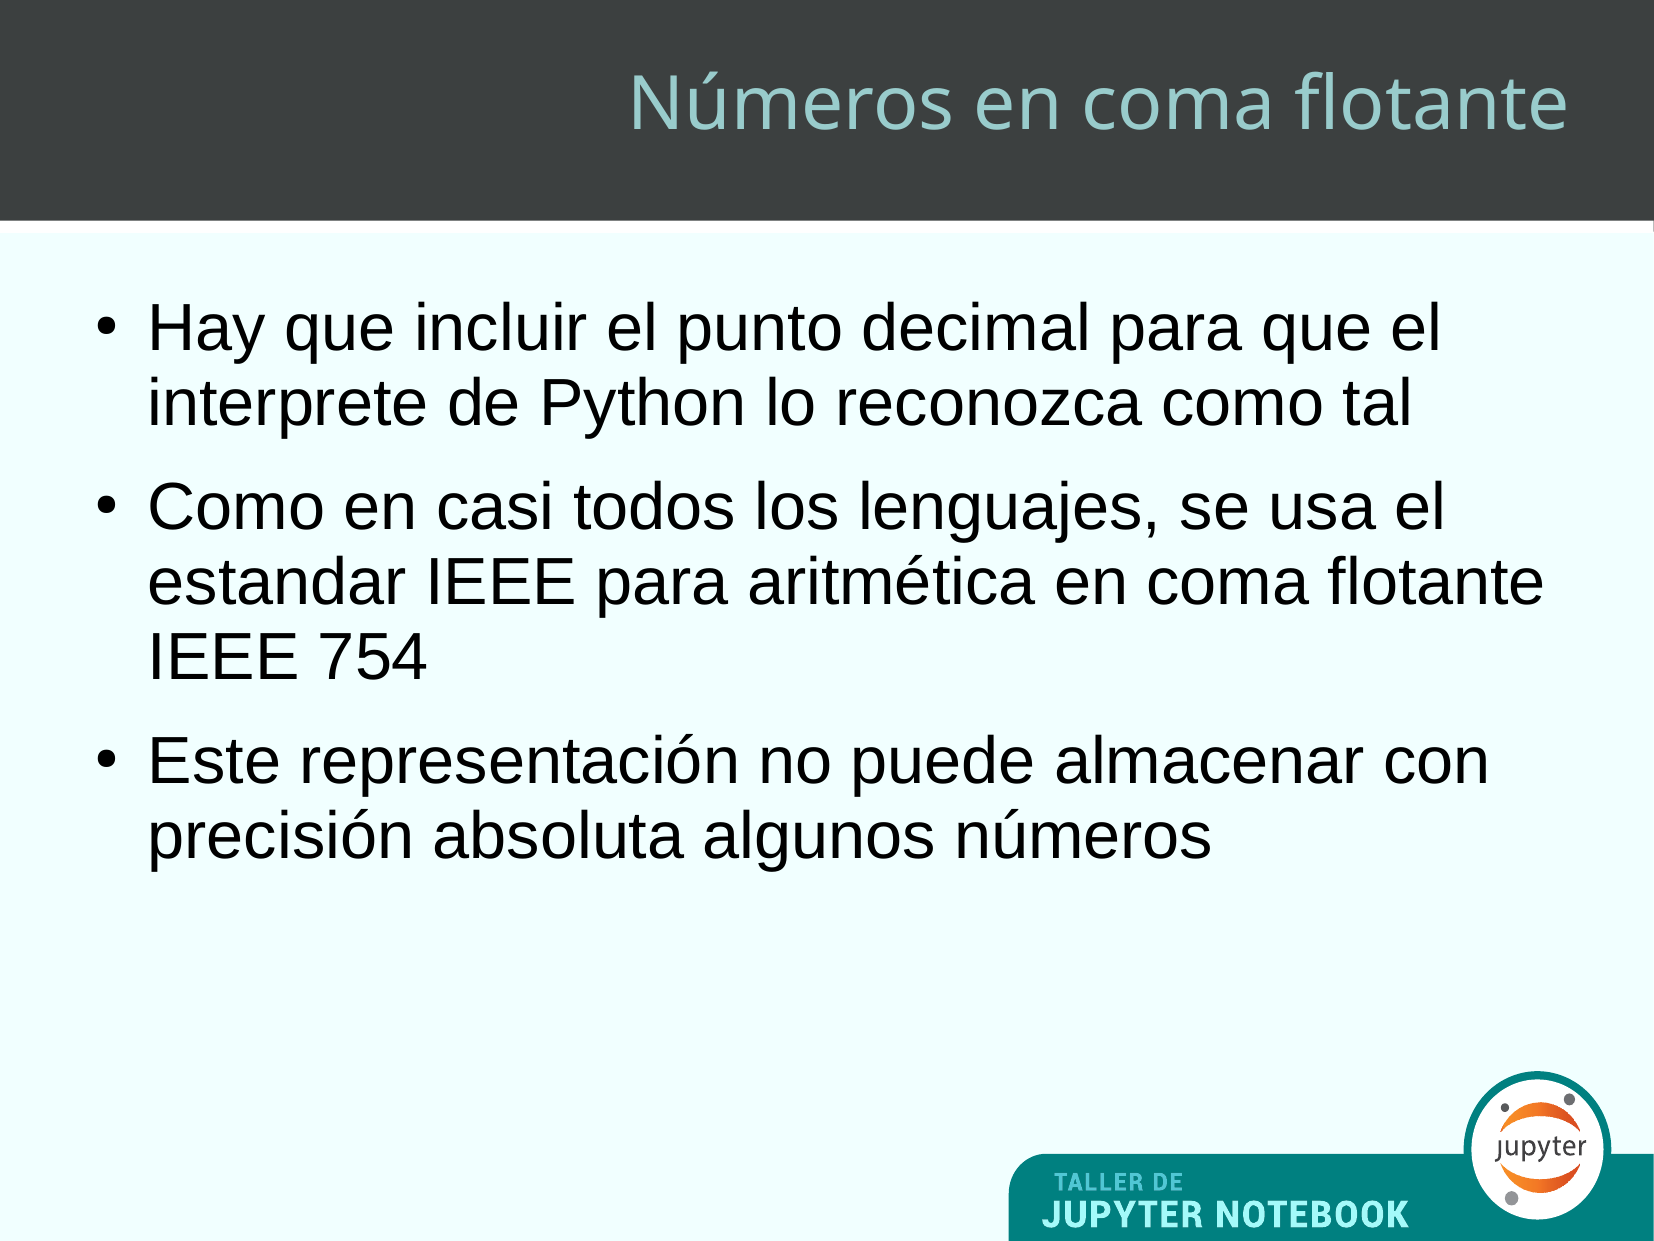

# Números en coma flotante
Hay que incluir el punto decimal para que el interprete de Python lo reconozca como tal
Como en casi todos los lenguajes, se usa el estandar IEEE para aritmética en coma flotante IEEE 754
Este representación no puede almacenar con precisión absoluta algunos números